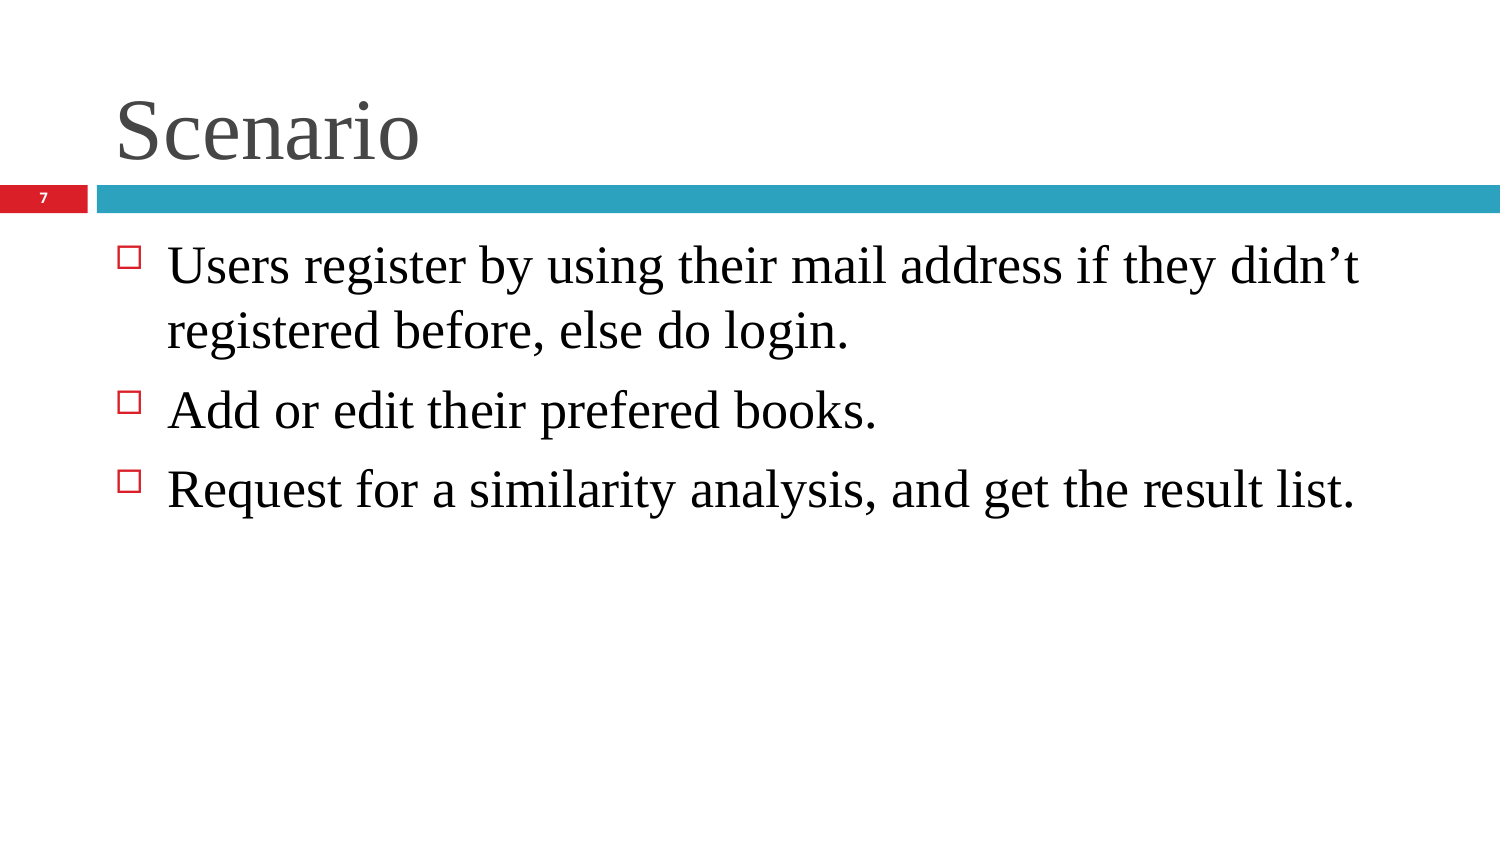

# Scenario
Users register by using their mail address if they didn’t registered before, else do login.
Add or edit their prefered books.
Request for a similarity analysis, and get the result list.